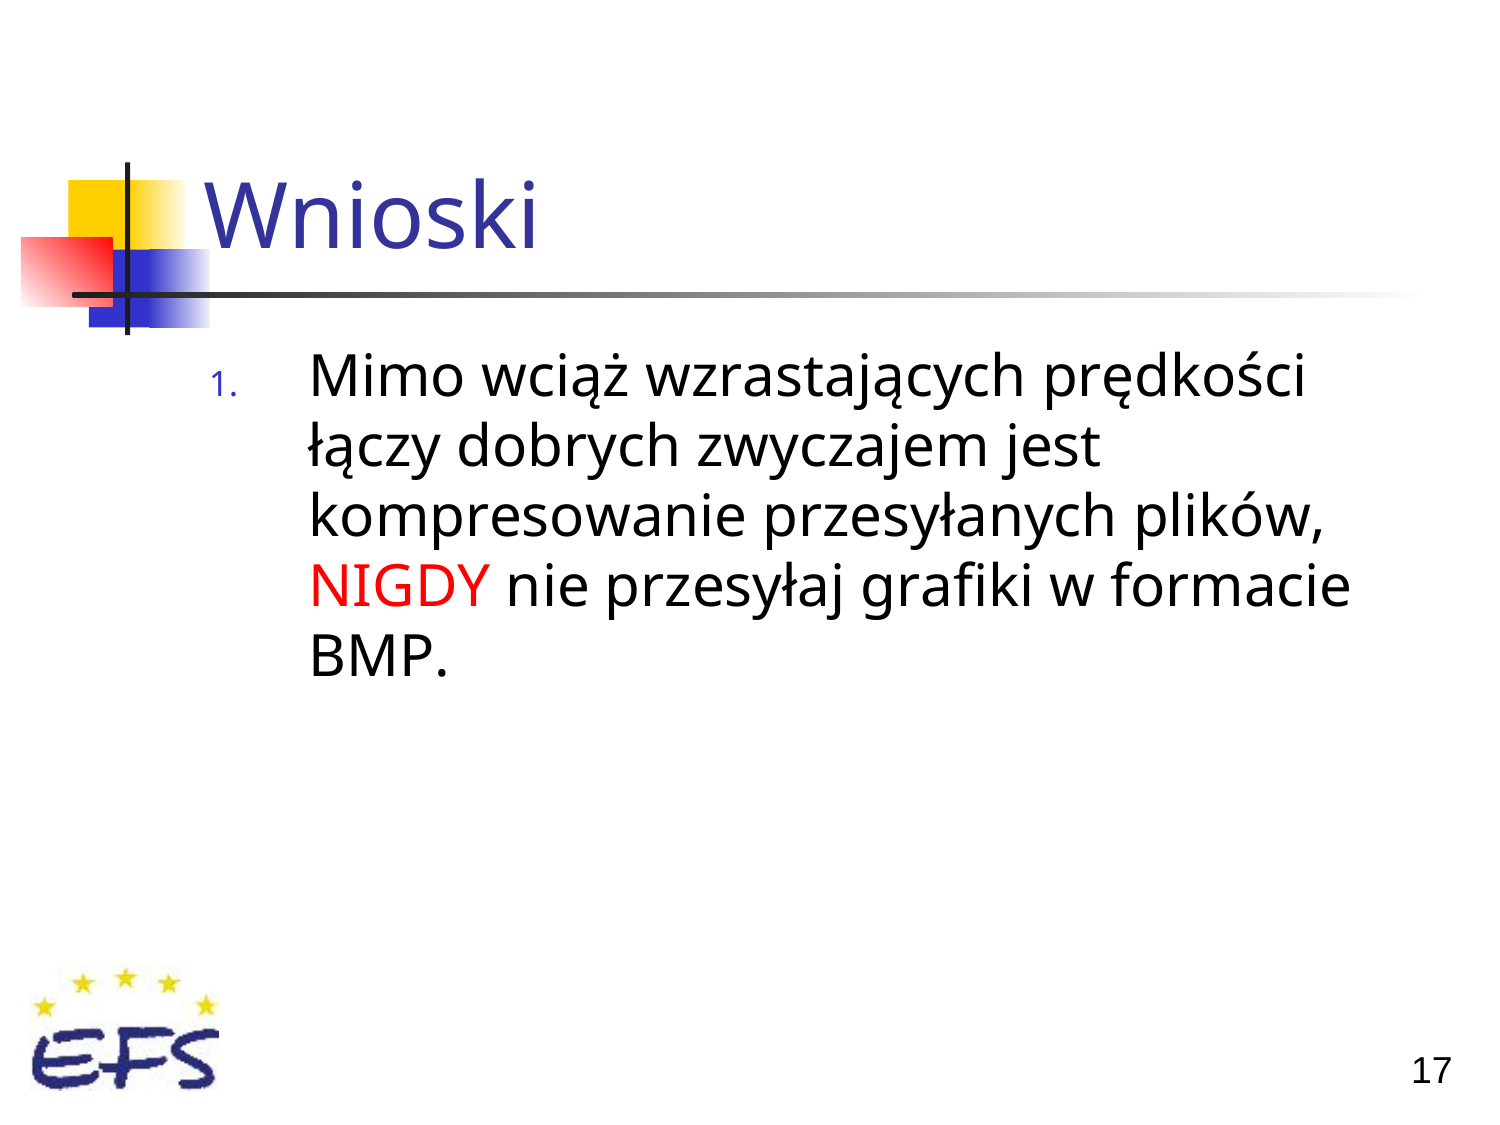

# Wnioski
Mimo wciąż wzrastających prędkości łączy dobrych zwyczajem jest kompresowanie przesyłanych plików, NIGDY nie przesyłaj grafiki w formacie BMP.
17